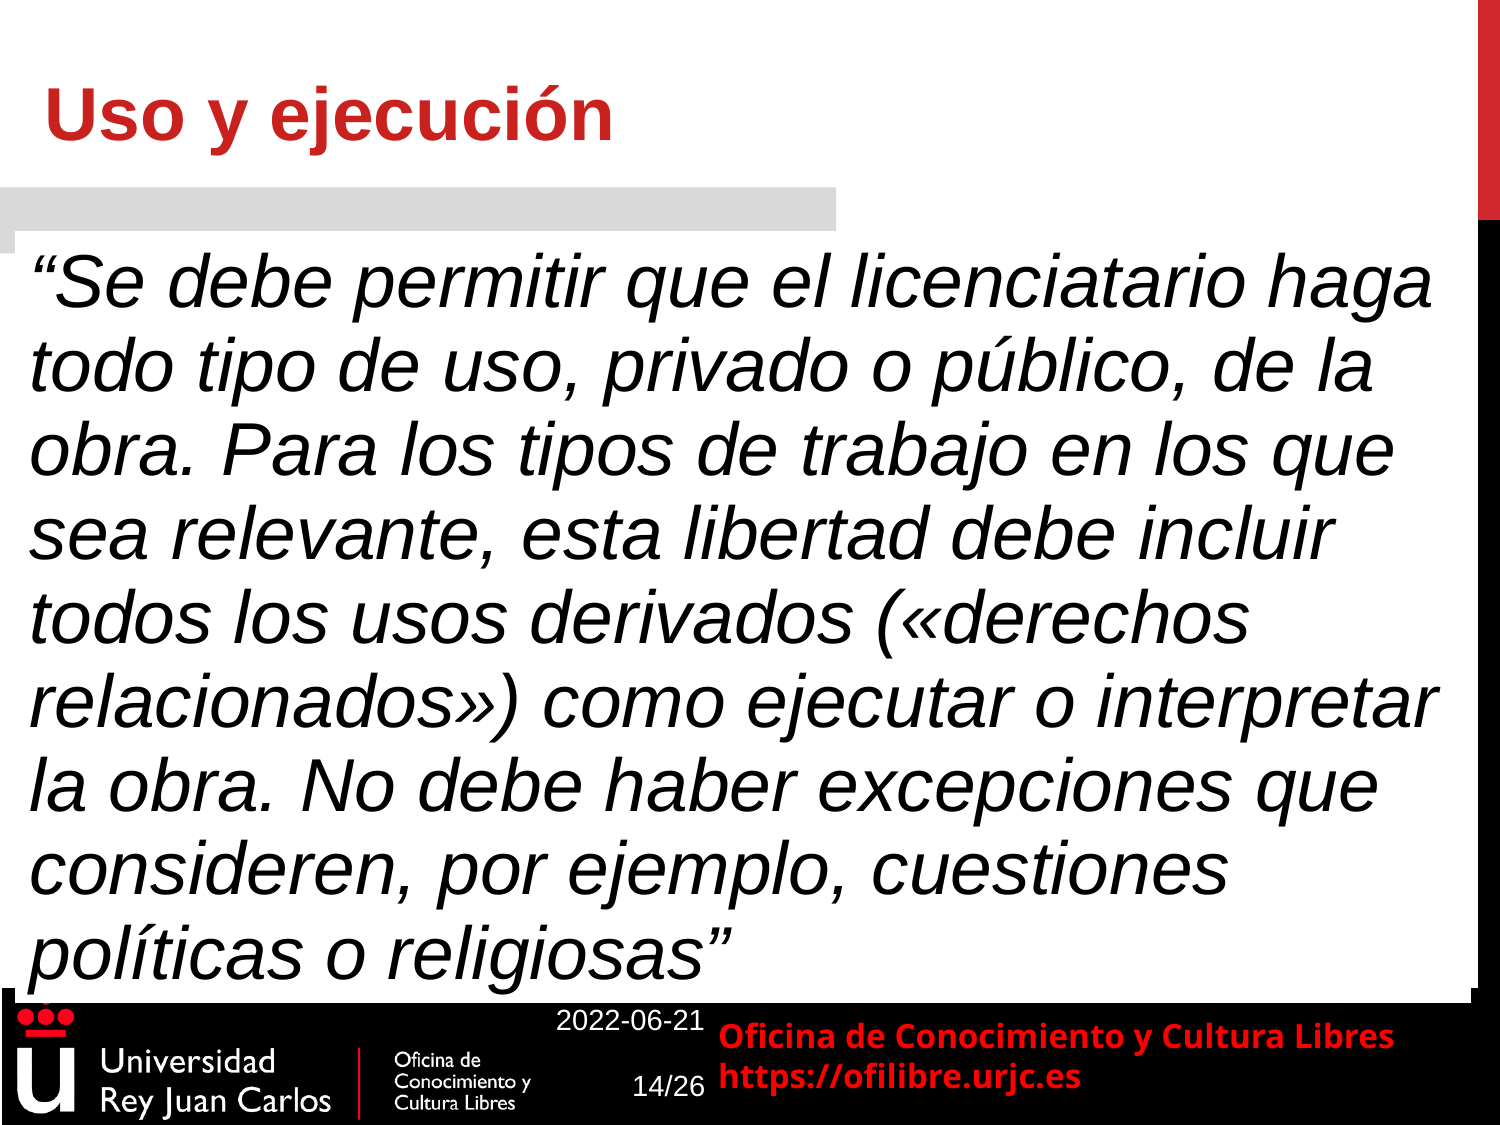

#
Uso y ejecución
“Se debe permitir que el licenciatario haga todo tipo de uso, privado o público, de la obra. Para los tipos de trabajo en los que sea relevante, esta libertad debe incluir todos los usos derivados («derechos relacionados») como ejecutar o interpretar la obra. No debe haber excepciones que consideren, por ejemplo, cuestiones políticas o religiosas”